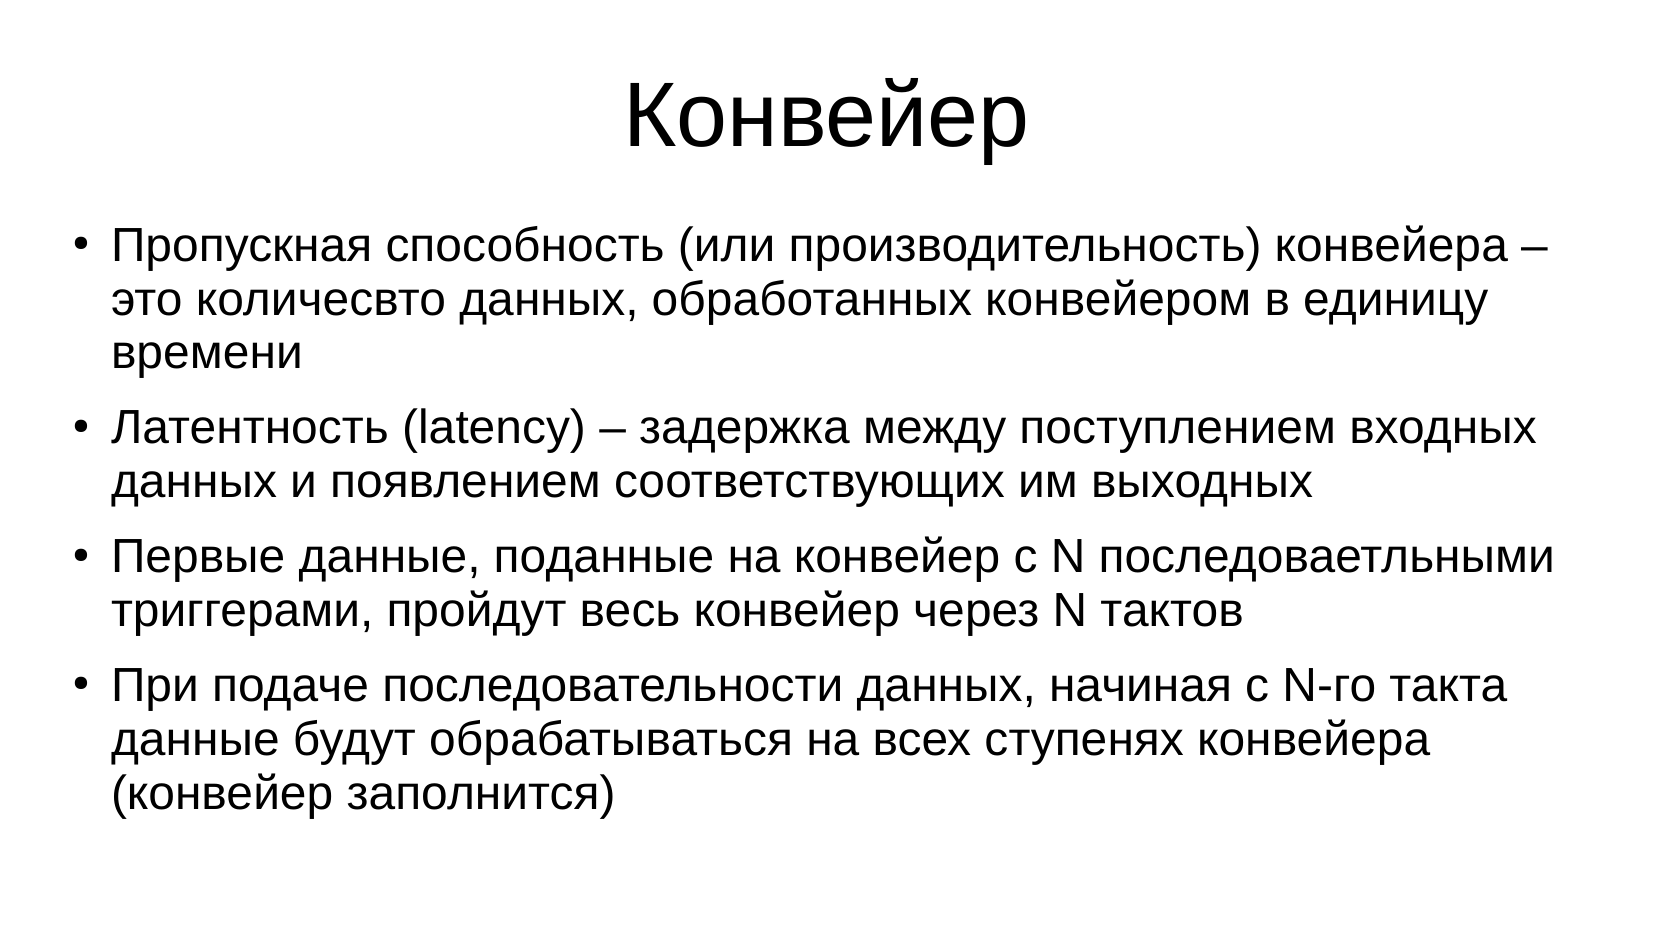

# Конвейер
Пропускная способность (или производительность) конвейера – это количесвто данных, обработанных конвейером в единицу времени
Латентность (latency) – задержка между поступлением входных данных и появлением соответствующих им выходных
Первые данные, поданные на конвейер с N последоваетльными триггерами, пройдут весь конвейер через N тактов
При подаче последовательности данных, начиная с N-го такта данные будут обрабатываться на всех ступенях конвейера (конвейер заполнится)